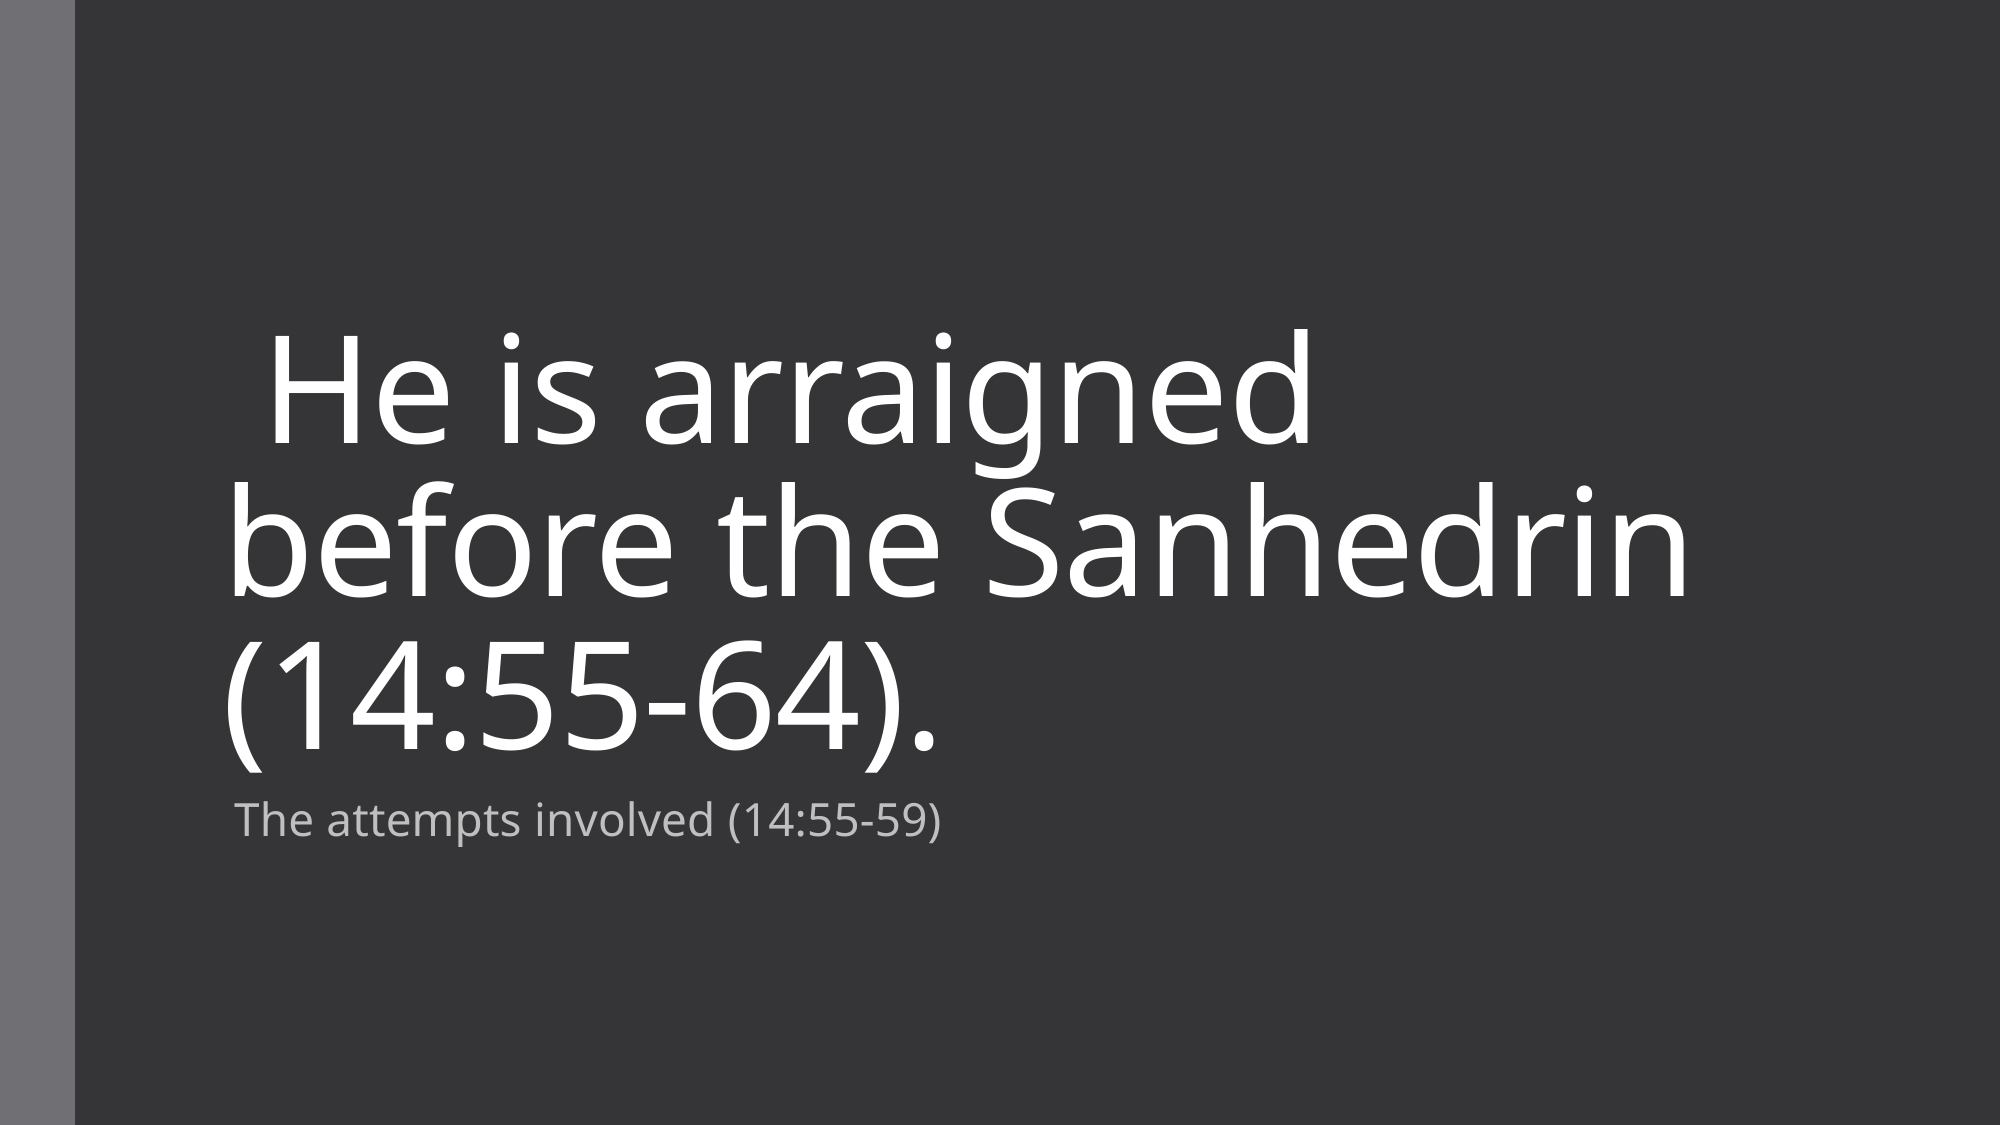

# He is arraigned before the Sanhedrin (14:55-64).
 The attempts involved (14:55-59)